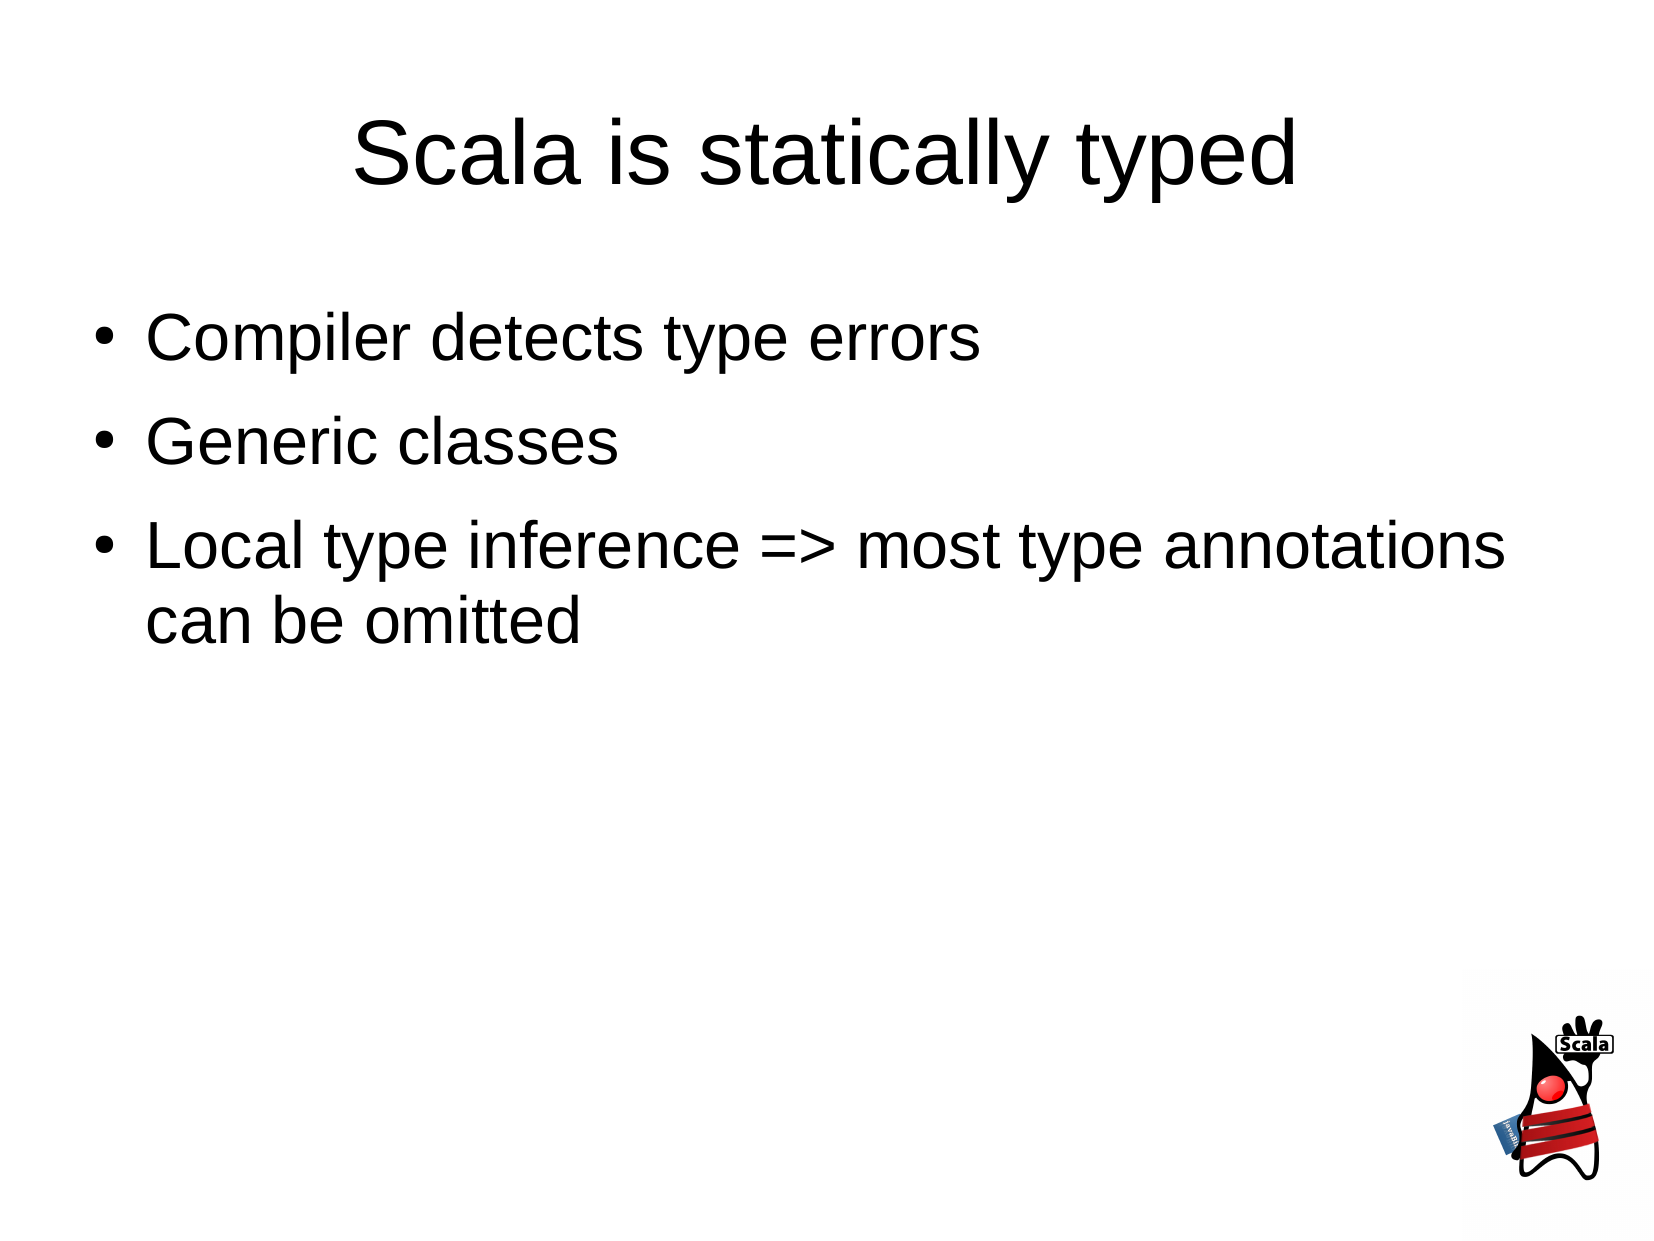

# Scala is statically typed
Compiler detects type errors
Generic classes
Local type inference => most type annotations can be omitted